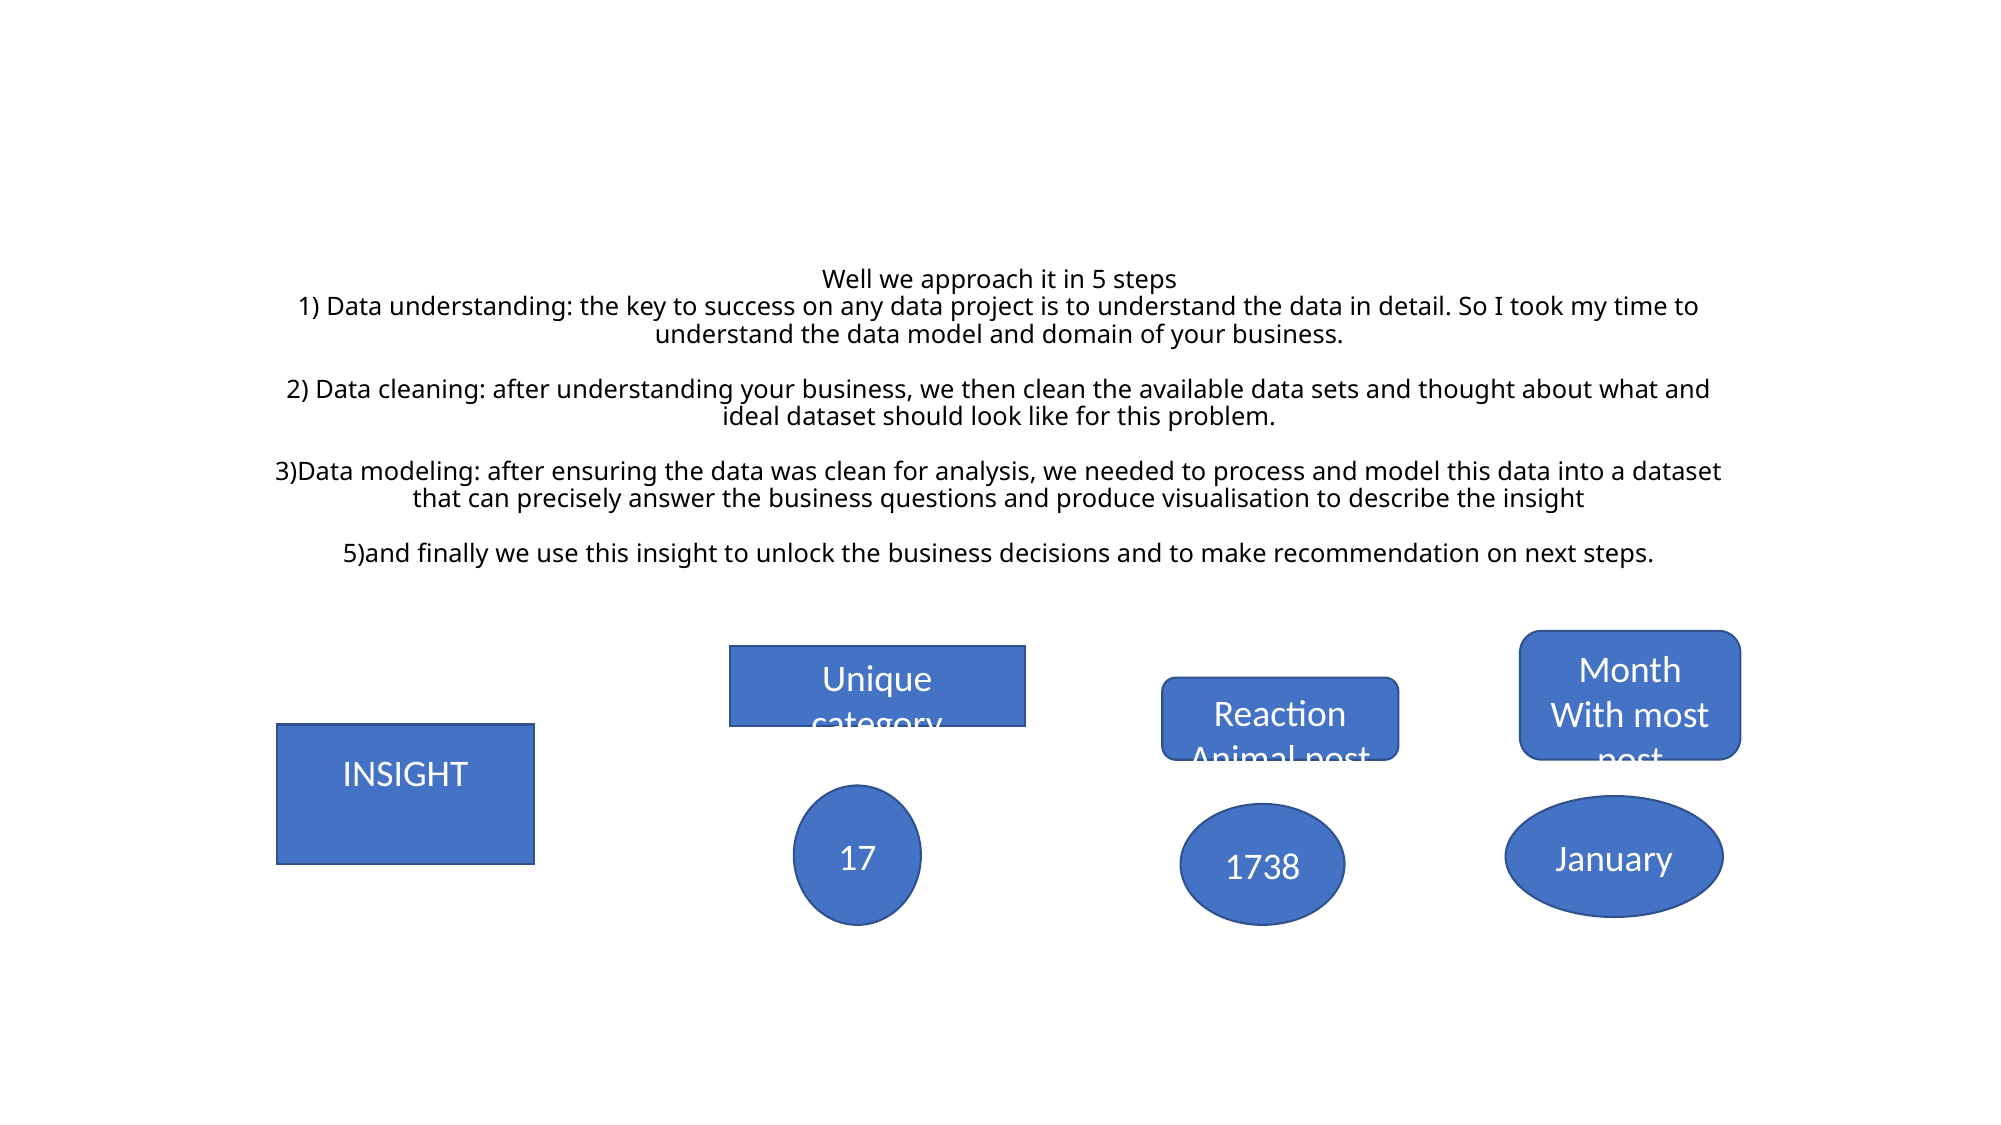

# Well we approach it in 5 steps 1) Data understanding: the key to success on any data project is to understand the data in detail. So I took my time to understand the data model and domain of your business. 2) Data cleaning: after understanding your business, we then clean the available data sets and thought about what and ideal dataset should look like for this problem. 3)Data modeling: after ensuring the data was clean for analysis, we needed to process and model this data into a dataset that can precisely answer the business questions and produce visualisation to describe the insight 5)and finally we use this insight to unlock the business decisions and to make recommendation on next steps.
Month
With most
post
Unique
category
Reaction
Animal post
INSIGHT
17
January
1738